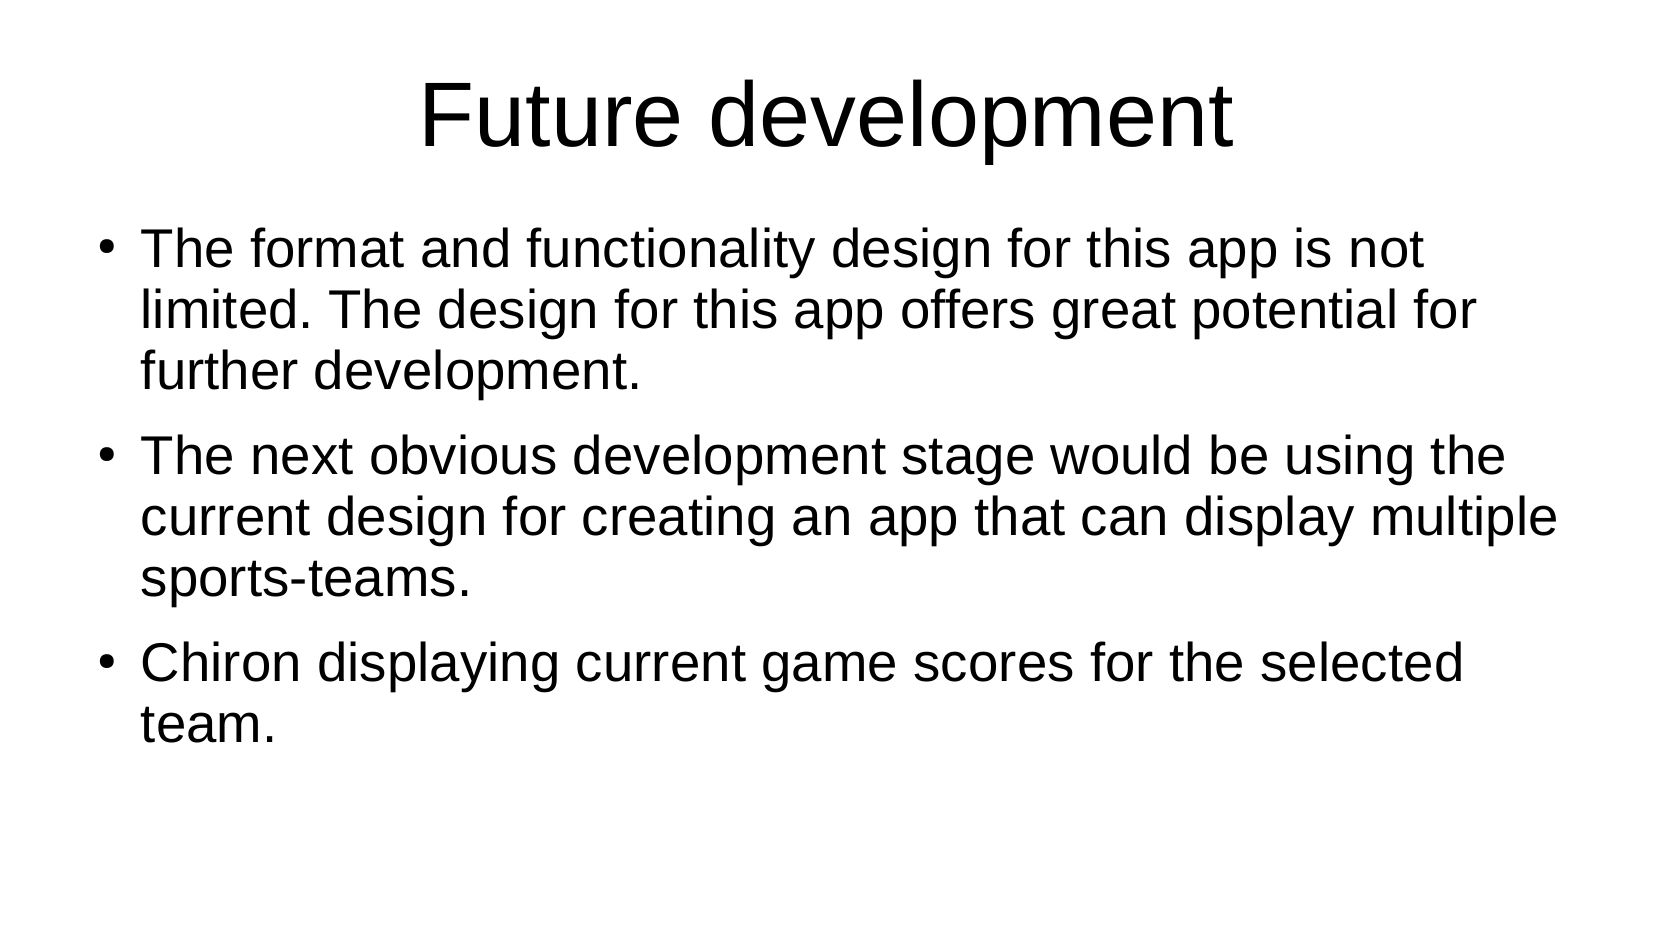

# Future development
The format and functionality design for this app is not limited. The design for this app offers great potential for further development.
The next obvious development stage would be using the current design for creating an app that can display multiple sports-teams.
Chiron displaying current game scores for the selected team.